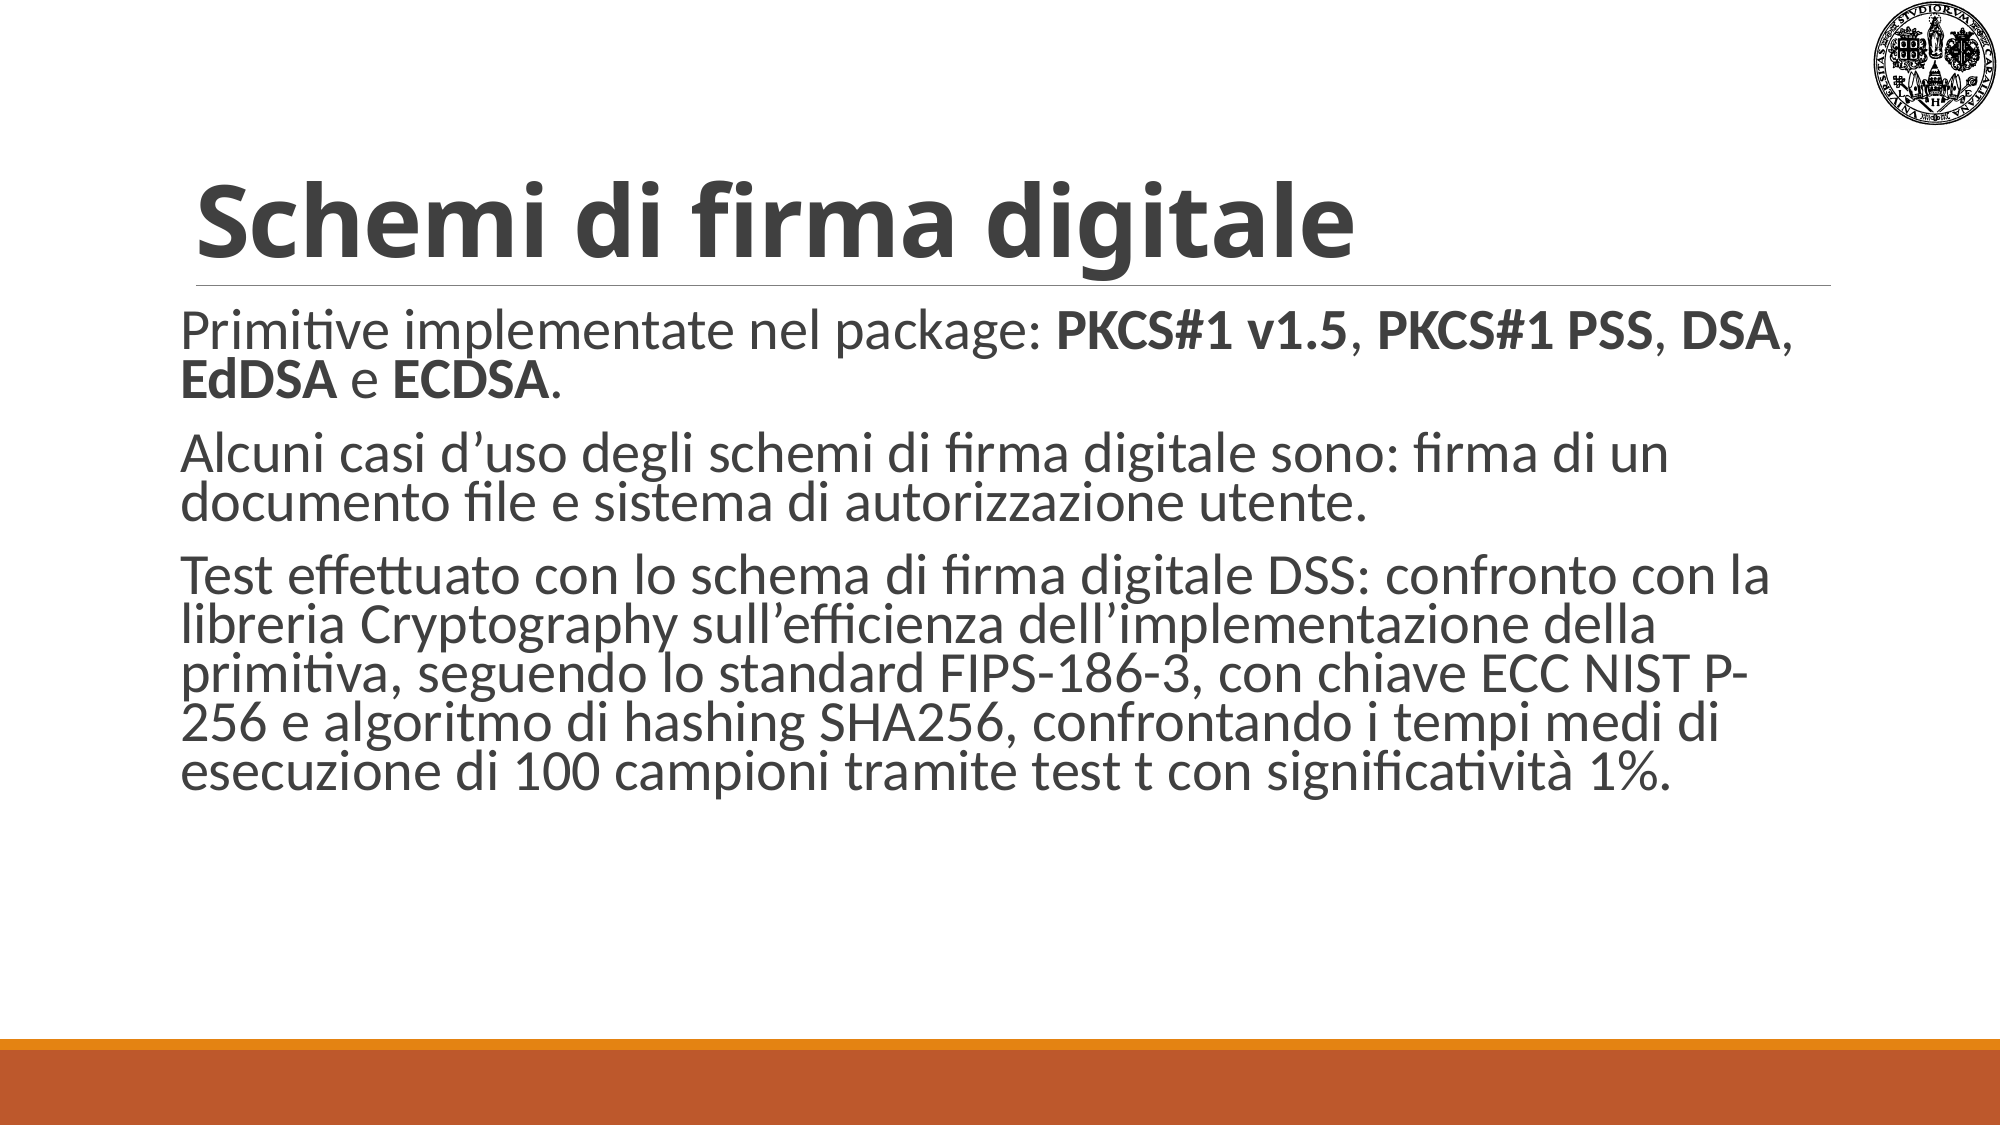

# Schemi di firma digitale
Primitive implementate nel package: PKCS#1 v1.5, PKCS#1 PSS, DSA, EdDSA e ECDSA.
Alcuni casi d’uso degli schemi di firma digitale sono: firma di un documento file e sistema di autorizzazione utente.
Test effettuato con lo schema di firma digitale DSS: confronto con la libreria Cryptography sull’efficienza dell’implementazione della primitiva, seguendo lo standard FIPS-186-3, con chiave ECC NIST P-256 e algoritmo di hashing SHA256, confrontando i tempi medi di esecuzione di 100 campioni tramite test t con significatività 1%.